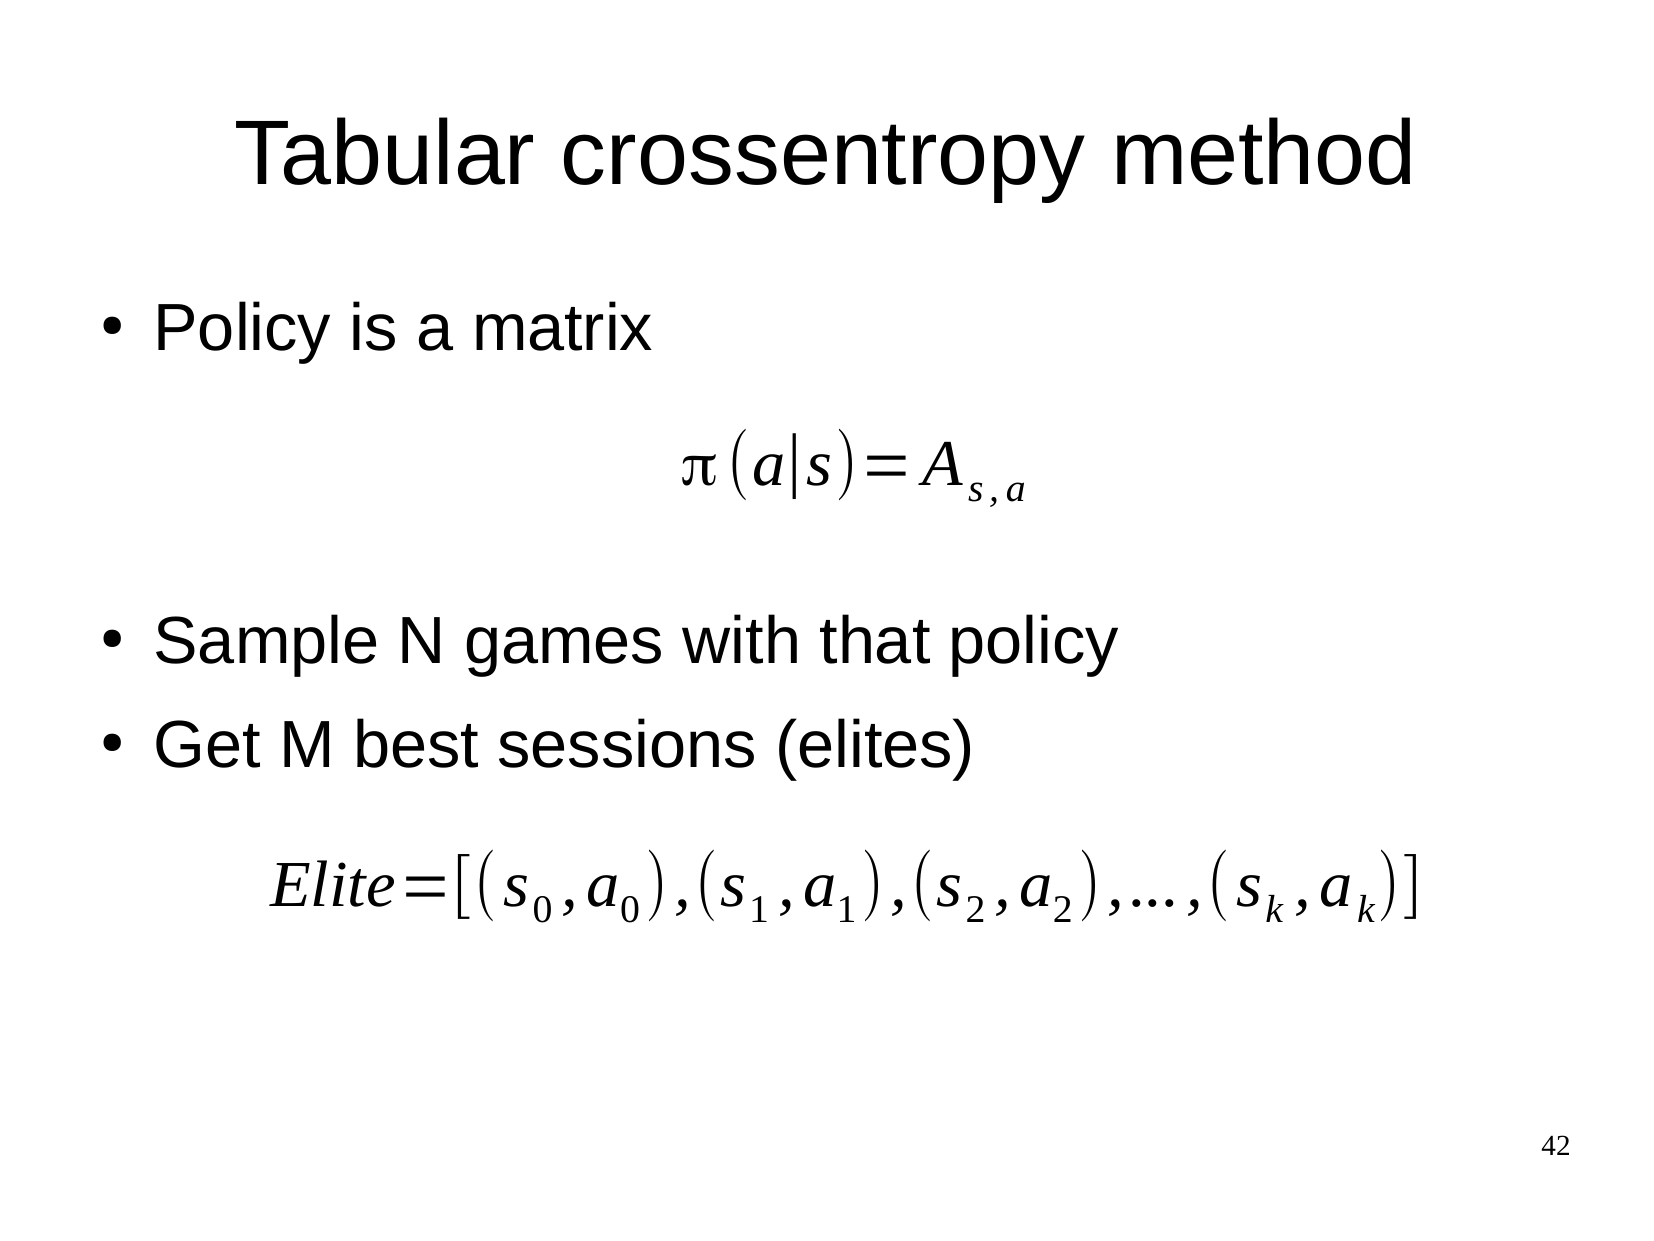

# Tabular crossentropy method
Policy is a matrix
Sample N games with that policy
Get M best sessions (elites)
42